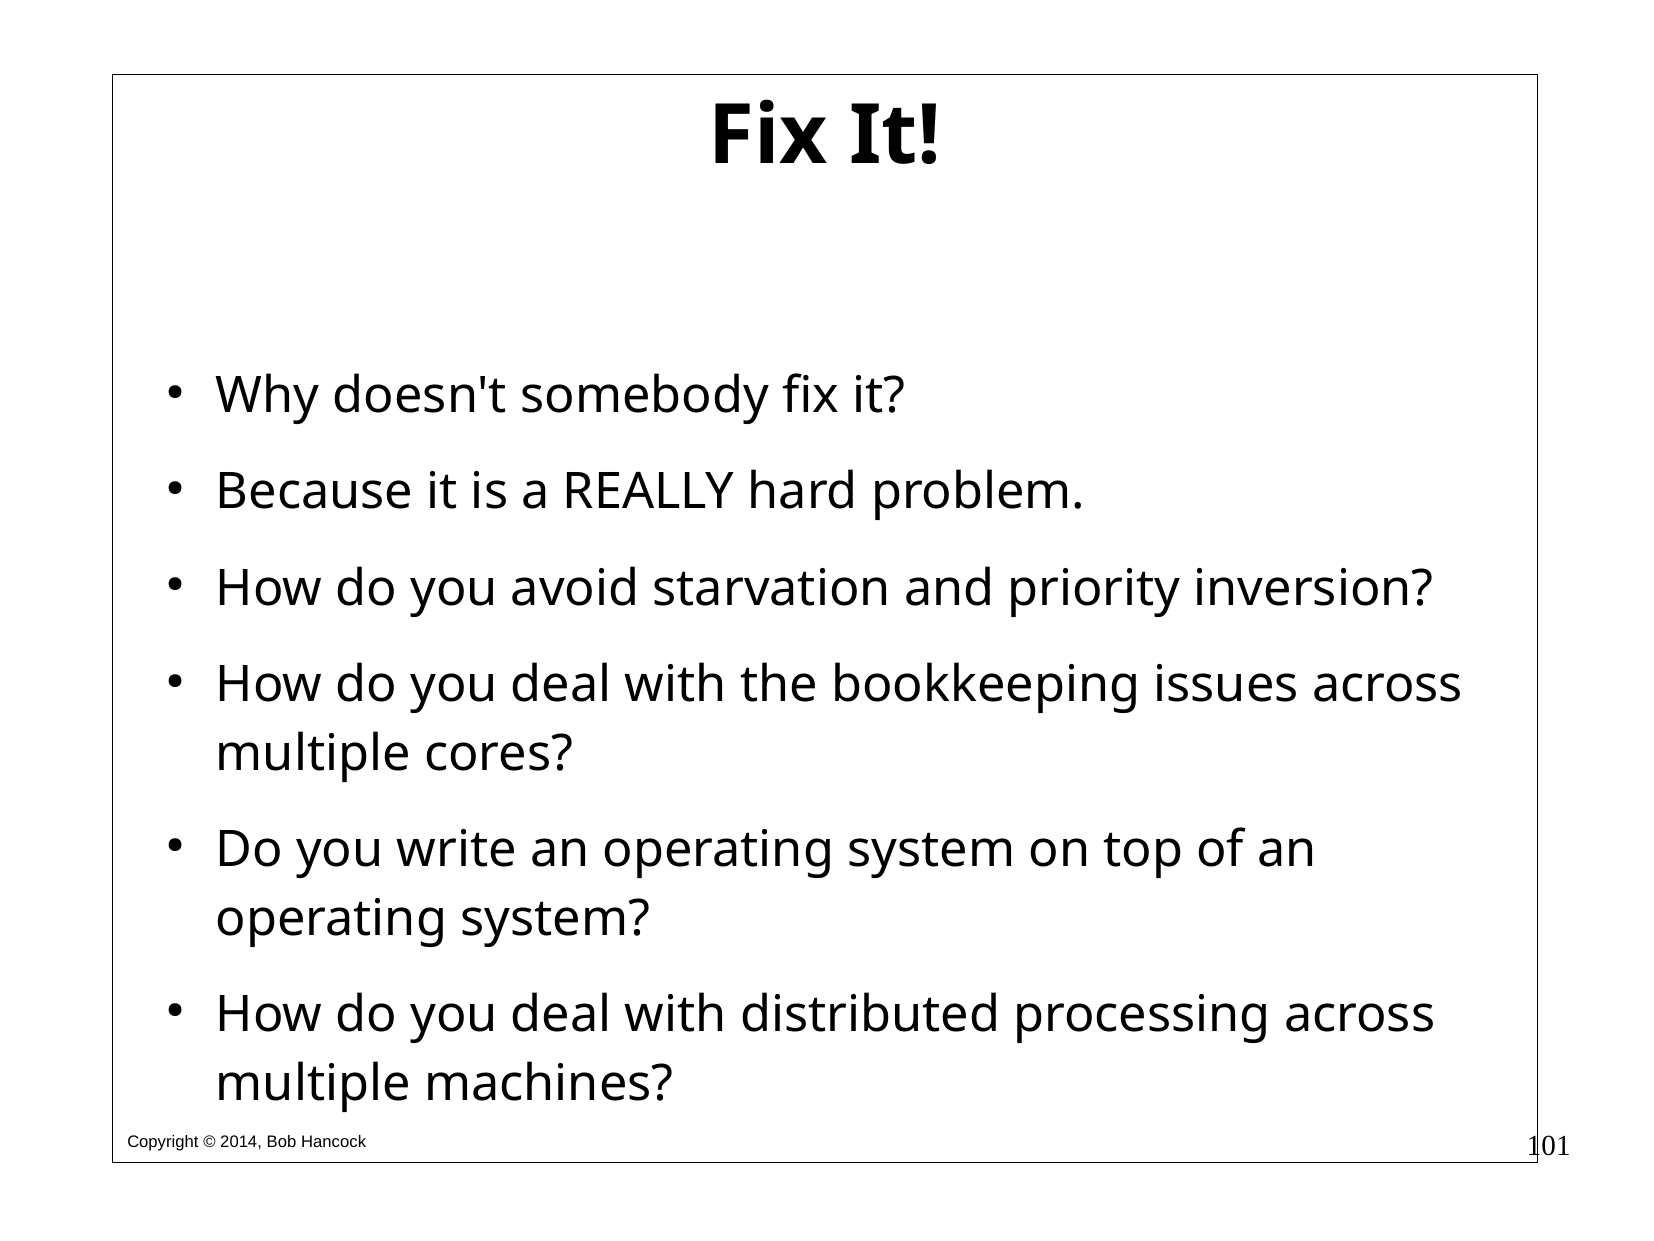

# Fix It!
Why doesn't somebody fix it?
Because it is a REALLY hard problem.
How do you avoid starvation and priority inversion?
How do you deal with the bookkeeping issues across multiple cores?
Do you write an operating system on top of an operating system?
How do you deal with distributed processing across multiple machines?
Copyright © 2014, Bob Hancock
101